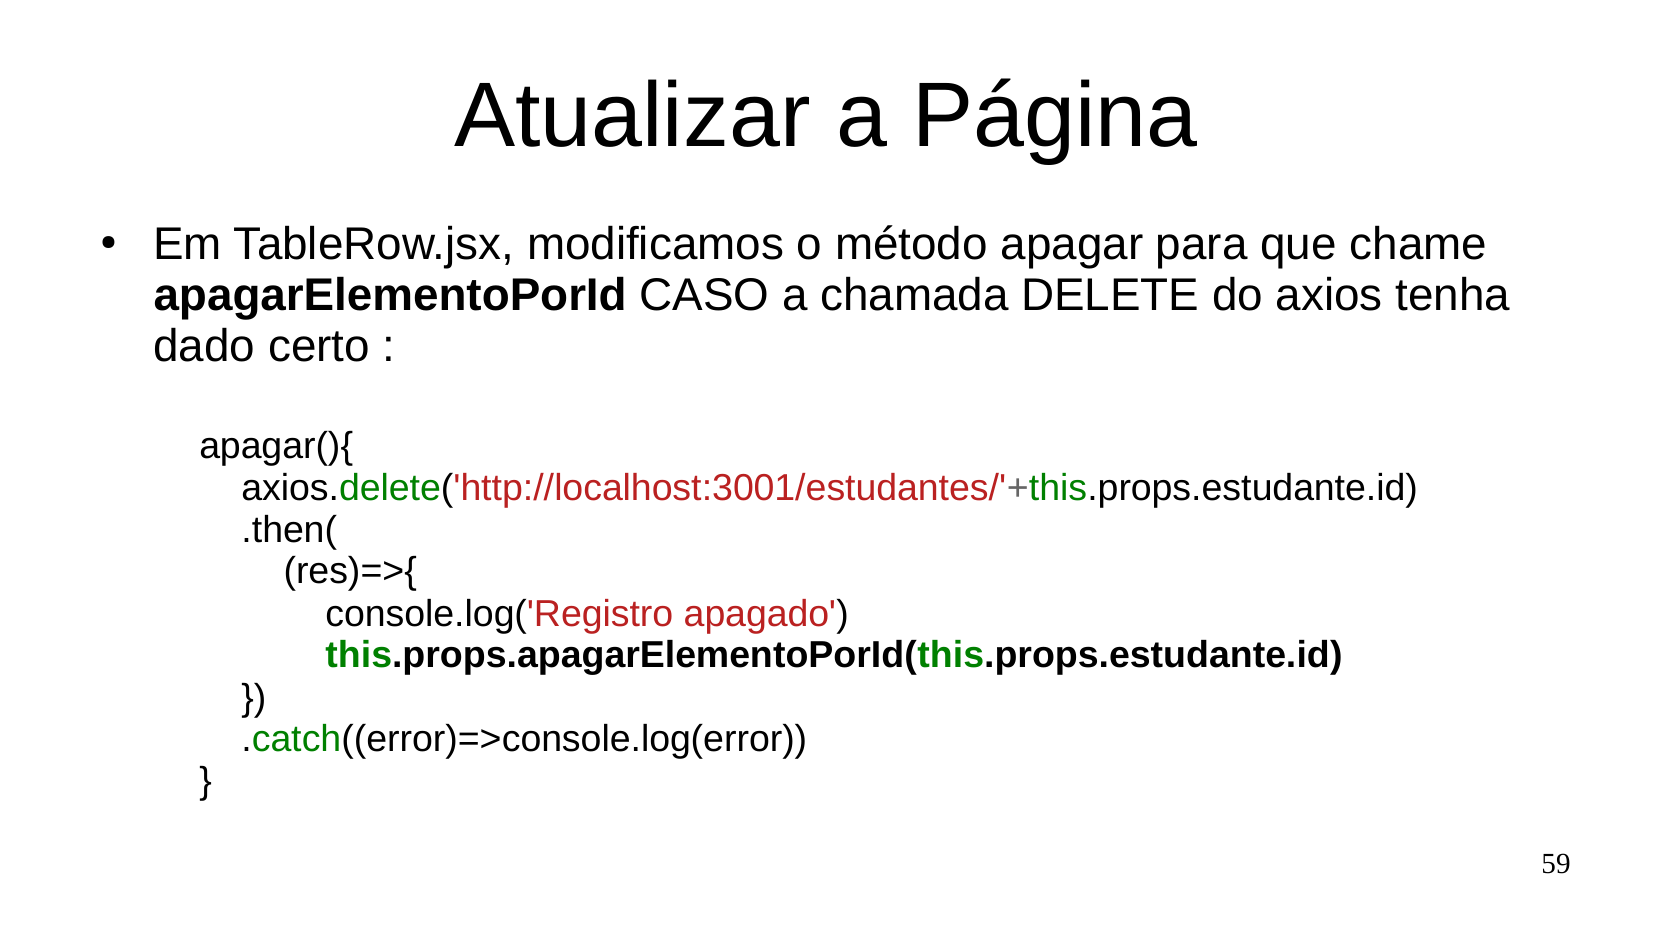

# Atualizar a Página
Em TableRow.jsx, modificamos o método apagar para que chame apagarElementoPorId CASO a chamada DELETE do axios tenha dado certo :
 apagar(){
 axios.delete('http://localhost:3001/estudantes/'+this.props.estudante.id)
 .then(
 (res)=>{
 console.log('Registro apagado')
 this.props.apagarElementoPorId(this.props.estudante.id)
 })
 .catch((error)=>console.log(error))
 }
59